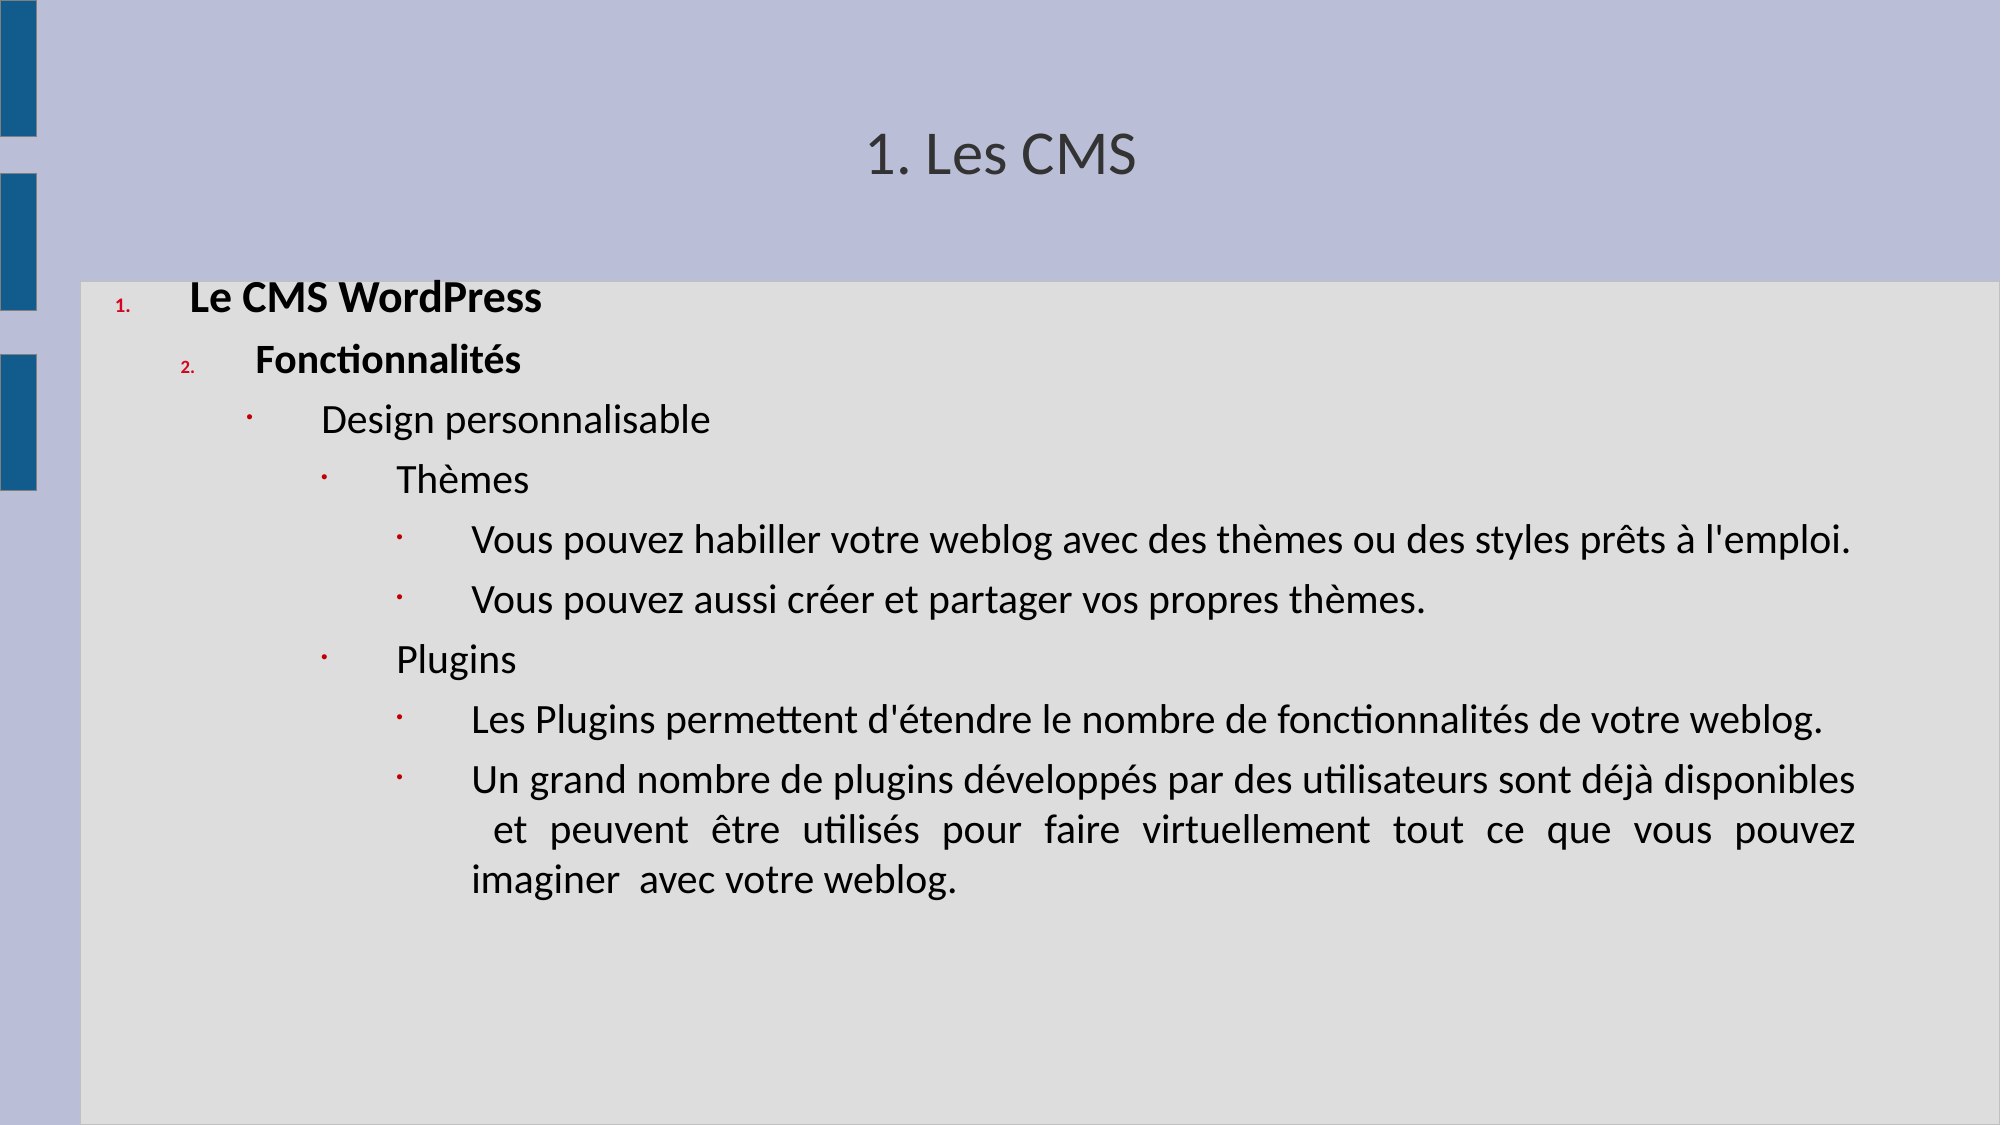

# 1. Les CMS
Le CMS WordPress
Fonctionnalités
Design personnalisable
Thèmes
Vous pouvez habiller votre weblog avec des thèmes ou des styles prêts à l'emploi.
Vous pouvez aussi créer et partager vos propres thèmes.
Plugins
Les Plugins permettent d'étendre le nombre de fonctionnalités de votre weblog.
Un grand nombre de plugins développés par des utilisateurs sont déjà disponibles et peuvent être utilisés pour faire virtuellement tout ce que vous pouvez imaginer avec votre weblog.